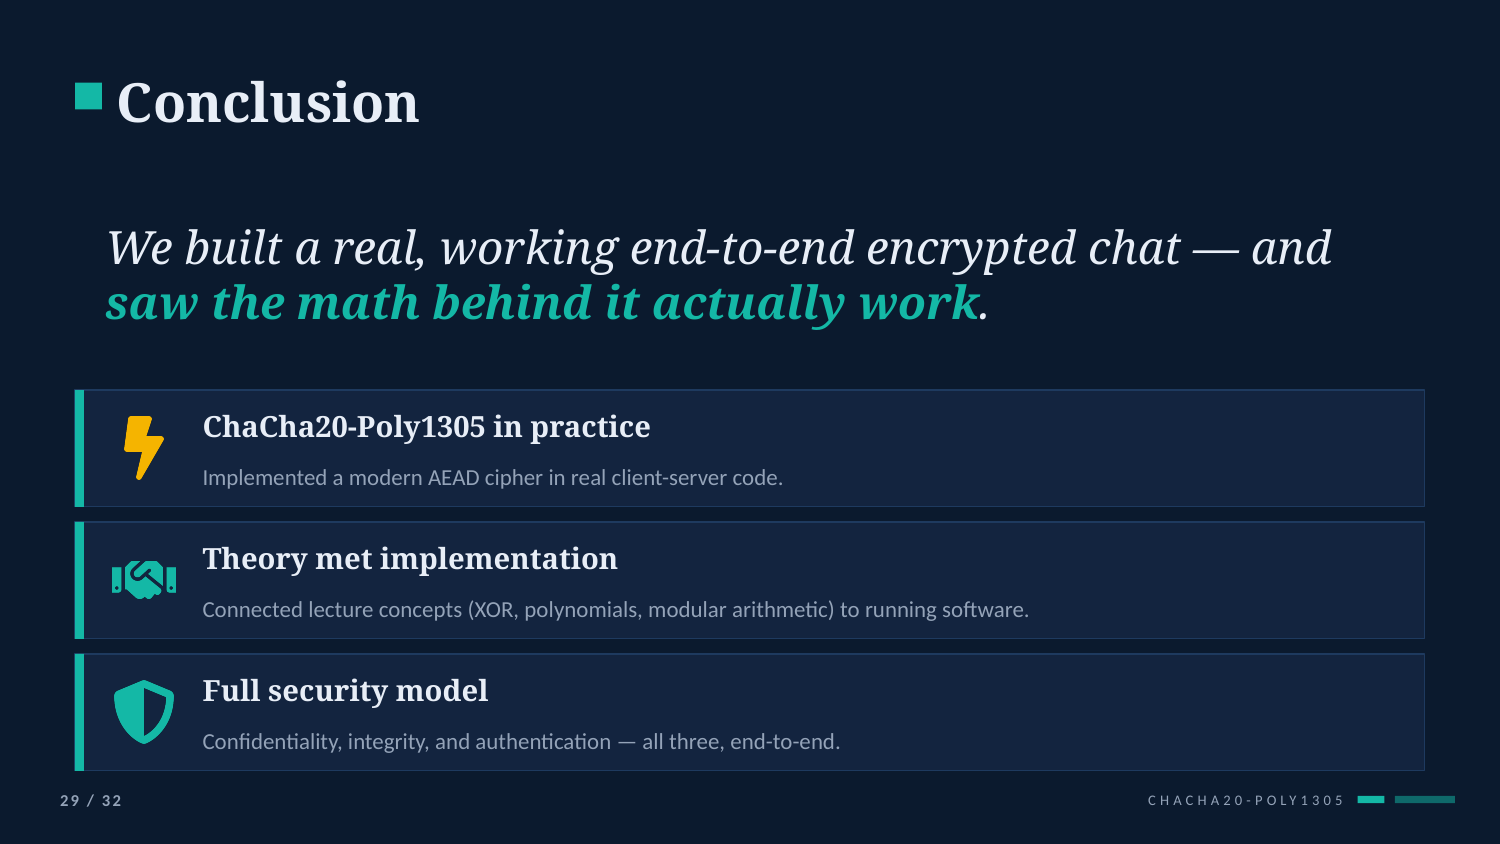

Conclusion
We built a real, working end-to-end encrypted chat — and saw the math behind it actually work.
ChaCha20-Poly1305 in practice
Implemented a modern AEAD cipher in real client-server code.
Theory met implementation
Connected lecture concepts (XOR, polynomials, modular arithmetic) to running software.
Full security model
Confidentiality, integrity, and authentication — all three, end-to-end.
29 / 32
CHACHA20-POLY1305